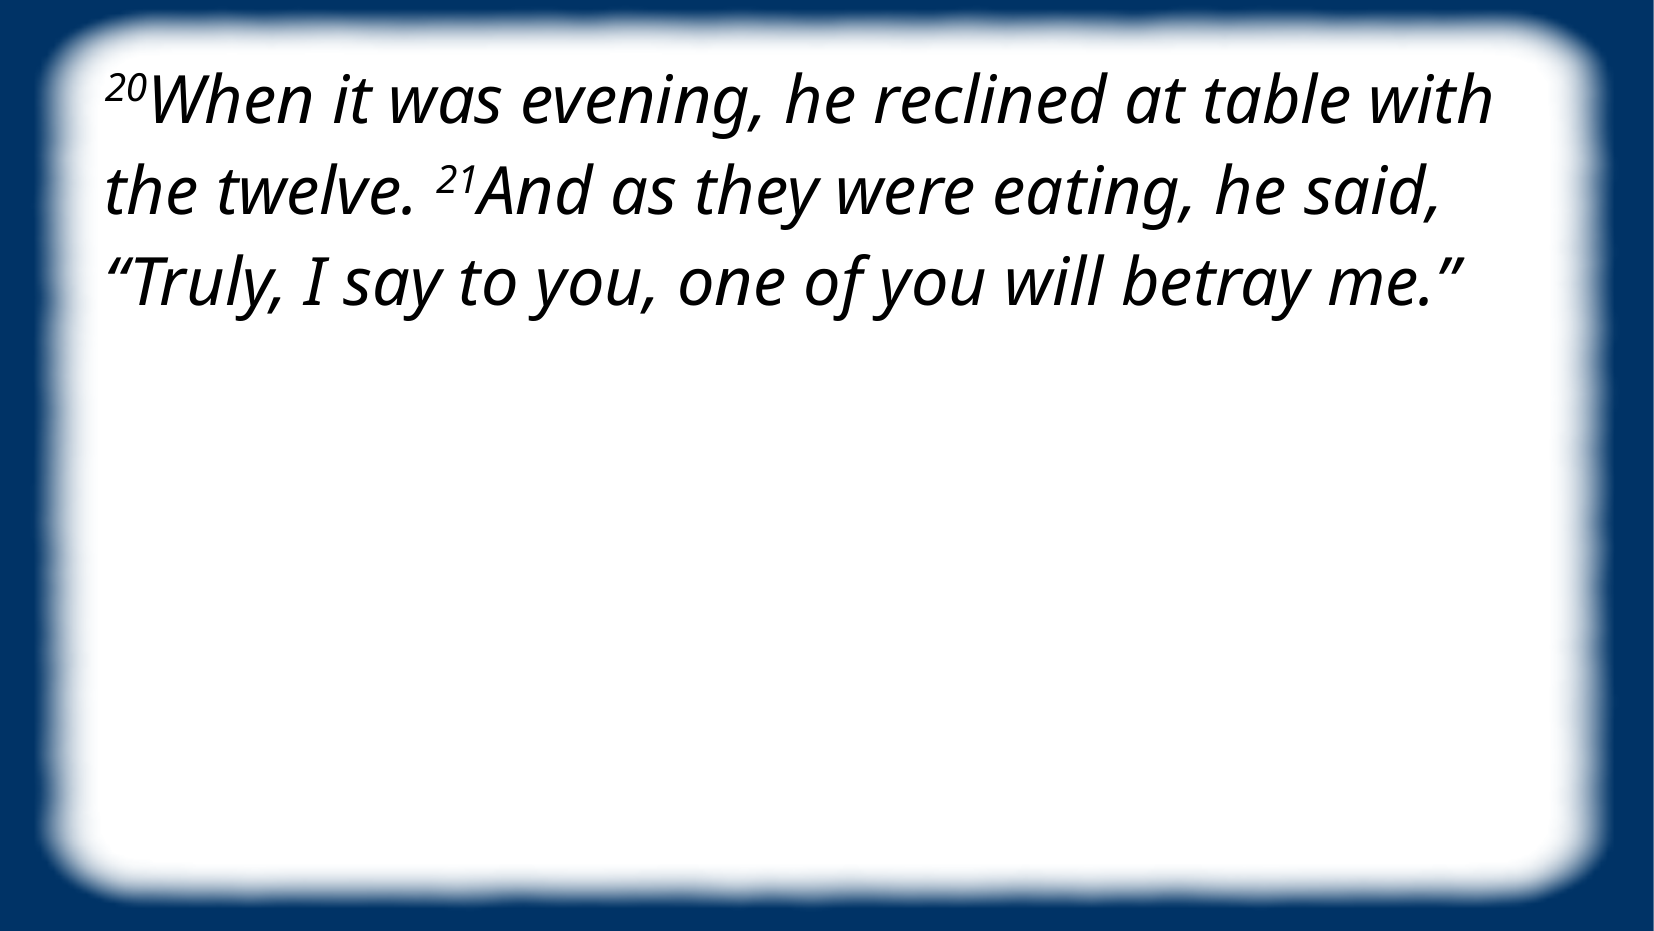

20When it was evening, he reclined at table with the twelve. 21And as they were eating, he said, “Truly, I say to you, one of you will betray me.”